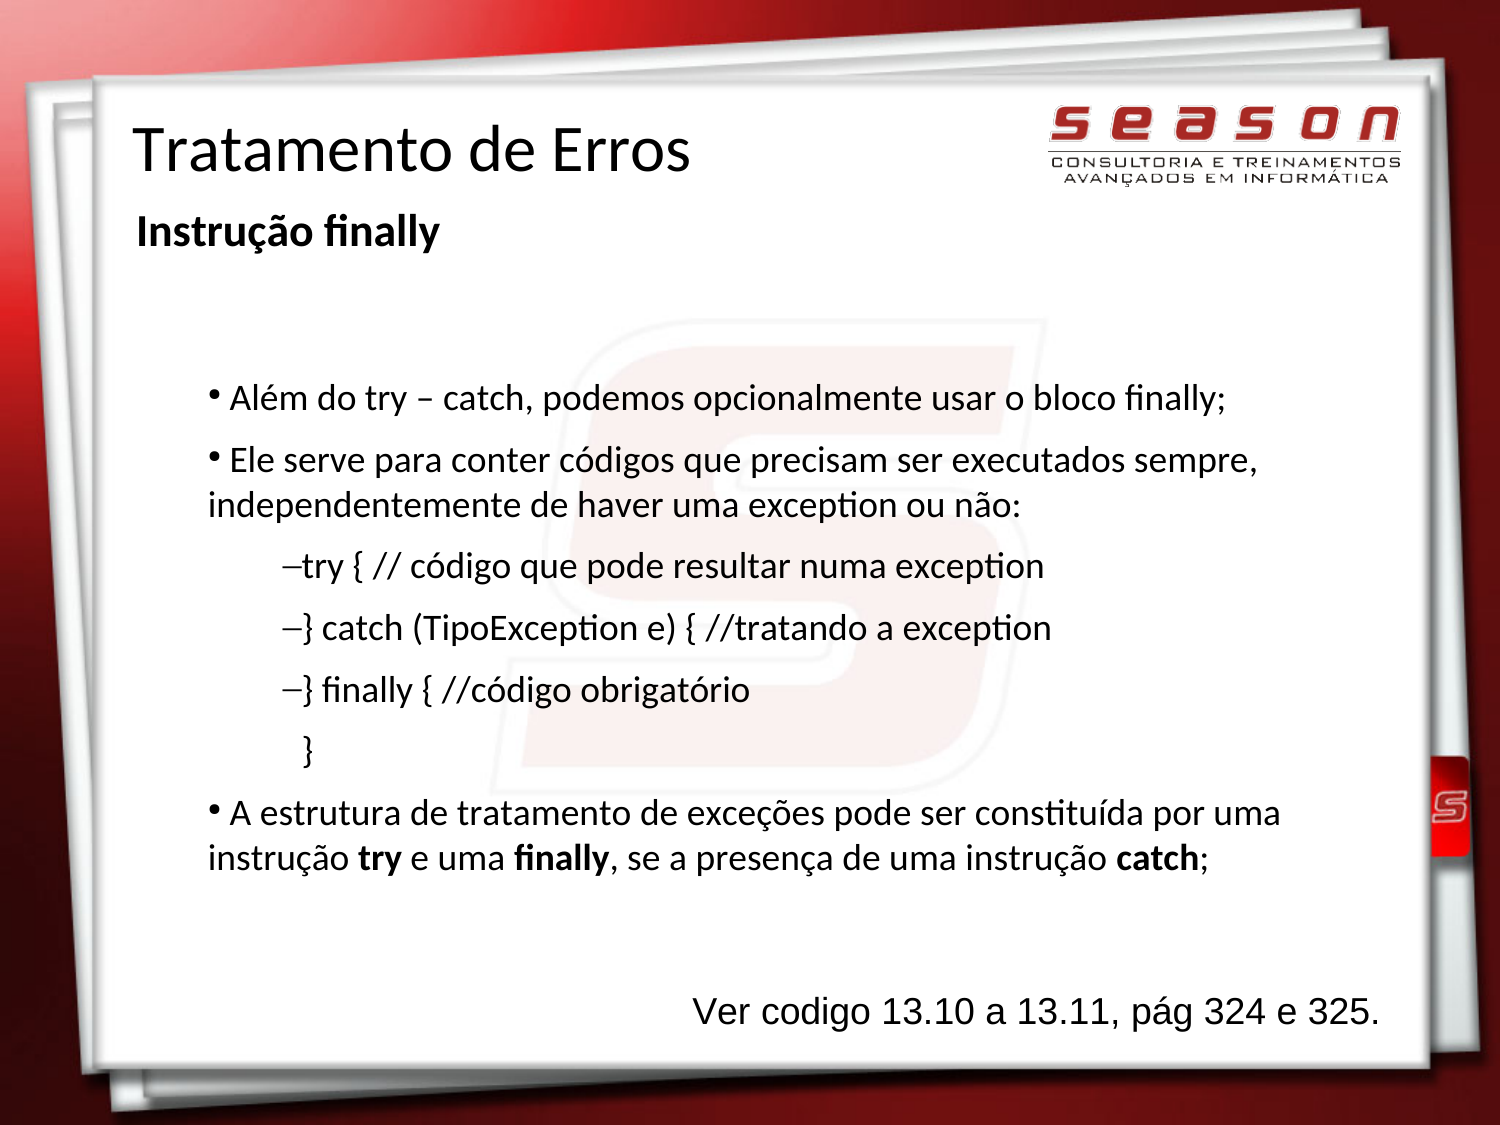

# Tratamento de Erros
Instrução finally
 Além do try – catch, podemos opcionalmente usar o bloco finally;
 Ele serve para conter códigos que precisam ser executados sempre, independentemente de haver uma exception ou não:
try { // código que pode resultar numa exception
} catch (TipoException e) { //tratando a exception
} finally { //código obrigatório
}
 A estrutura de tratamento de exceções pode ser constituída por uma instrução try e uma finally, se a presença de uma instrução catch;
Ver codigo 13.10 a 13.11, pág 324 e 325.